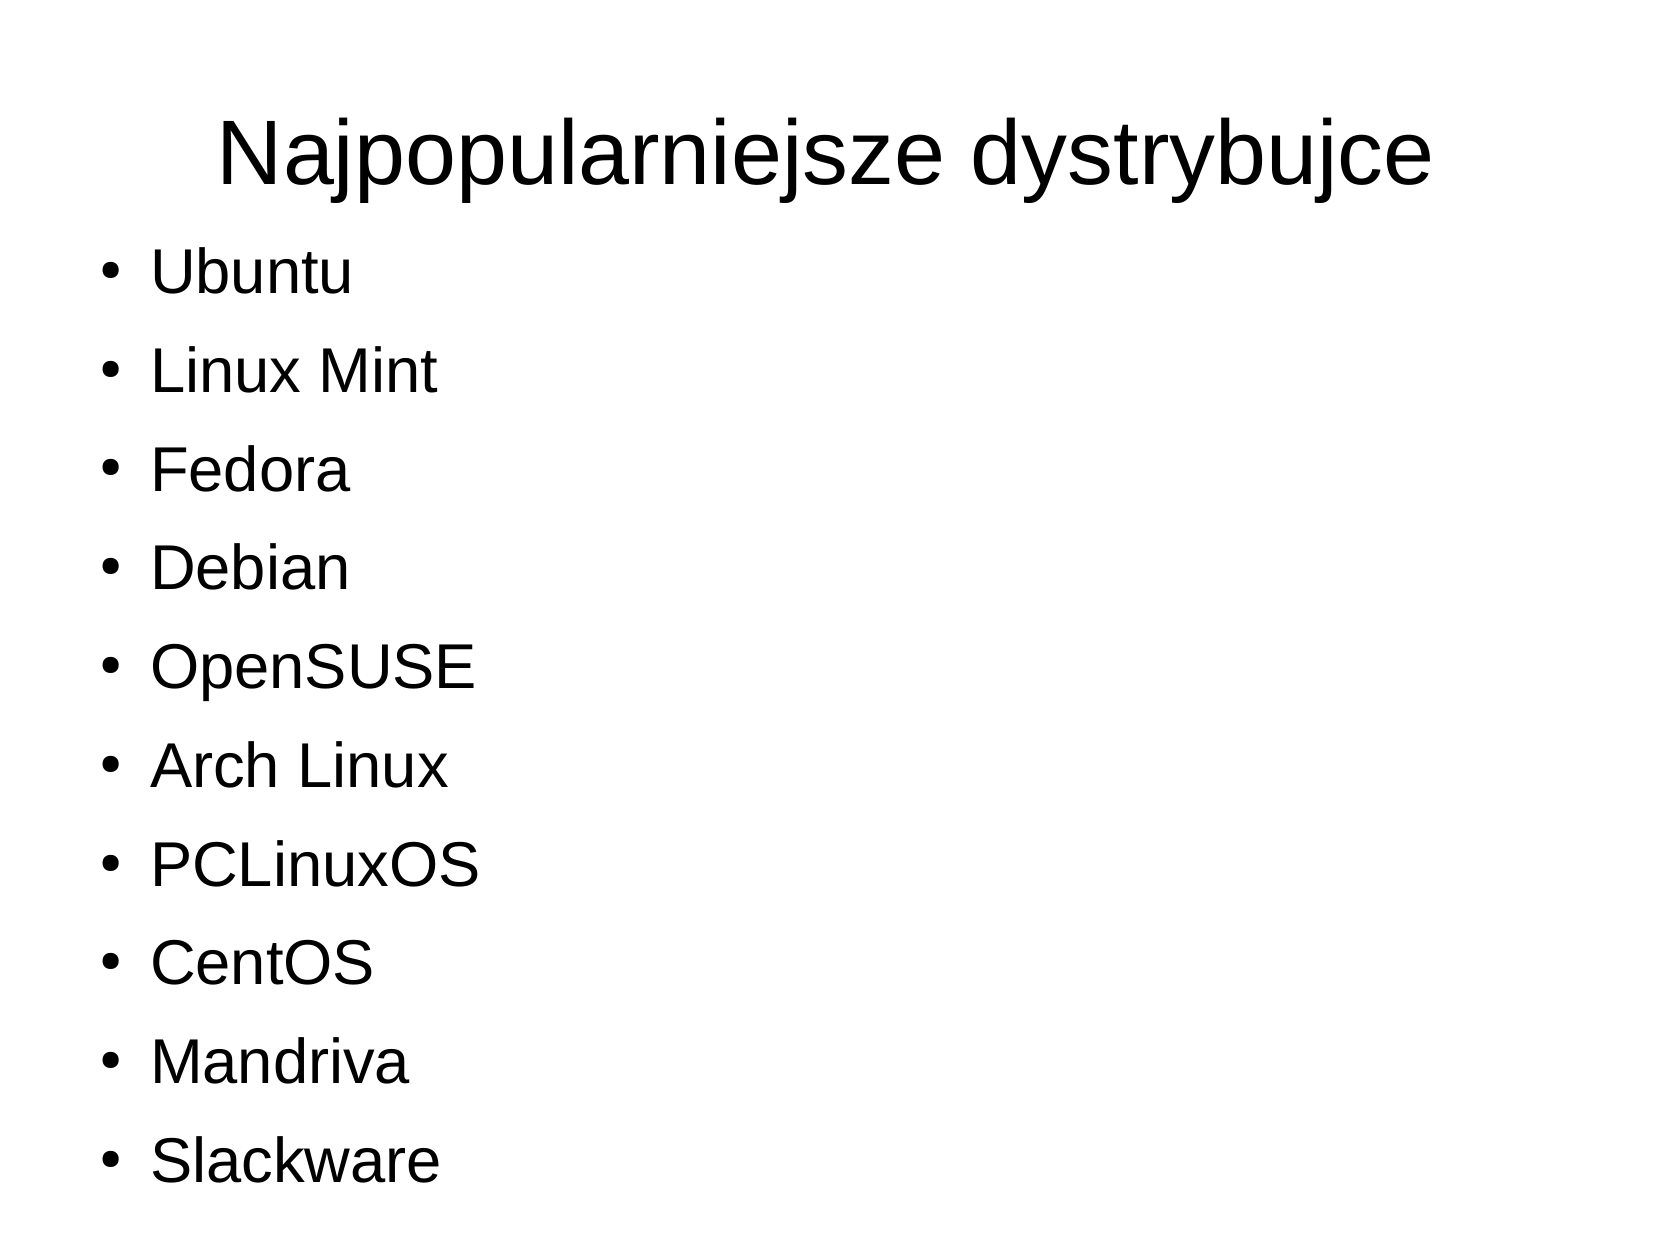

# Najpopularniejsze dystrybujce
Ubuntu
Linux Mint
Fedora
Debian
OpenSUSE
Arch Linux
PCLinuxOS
CentOS
Mandriva
Slackware